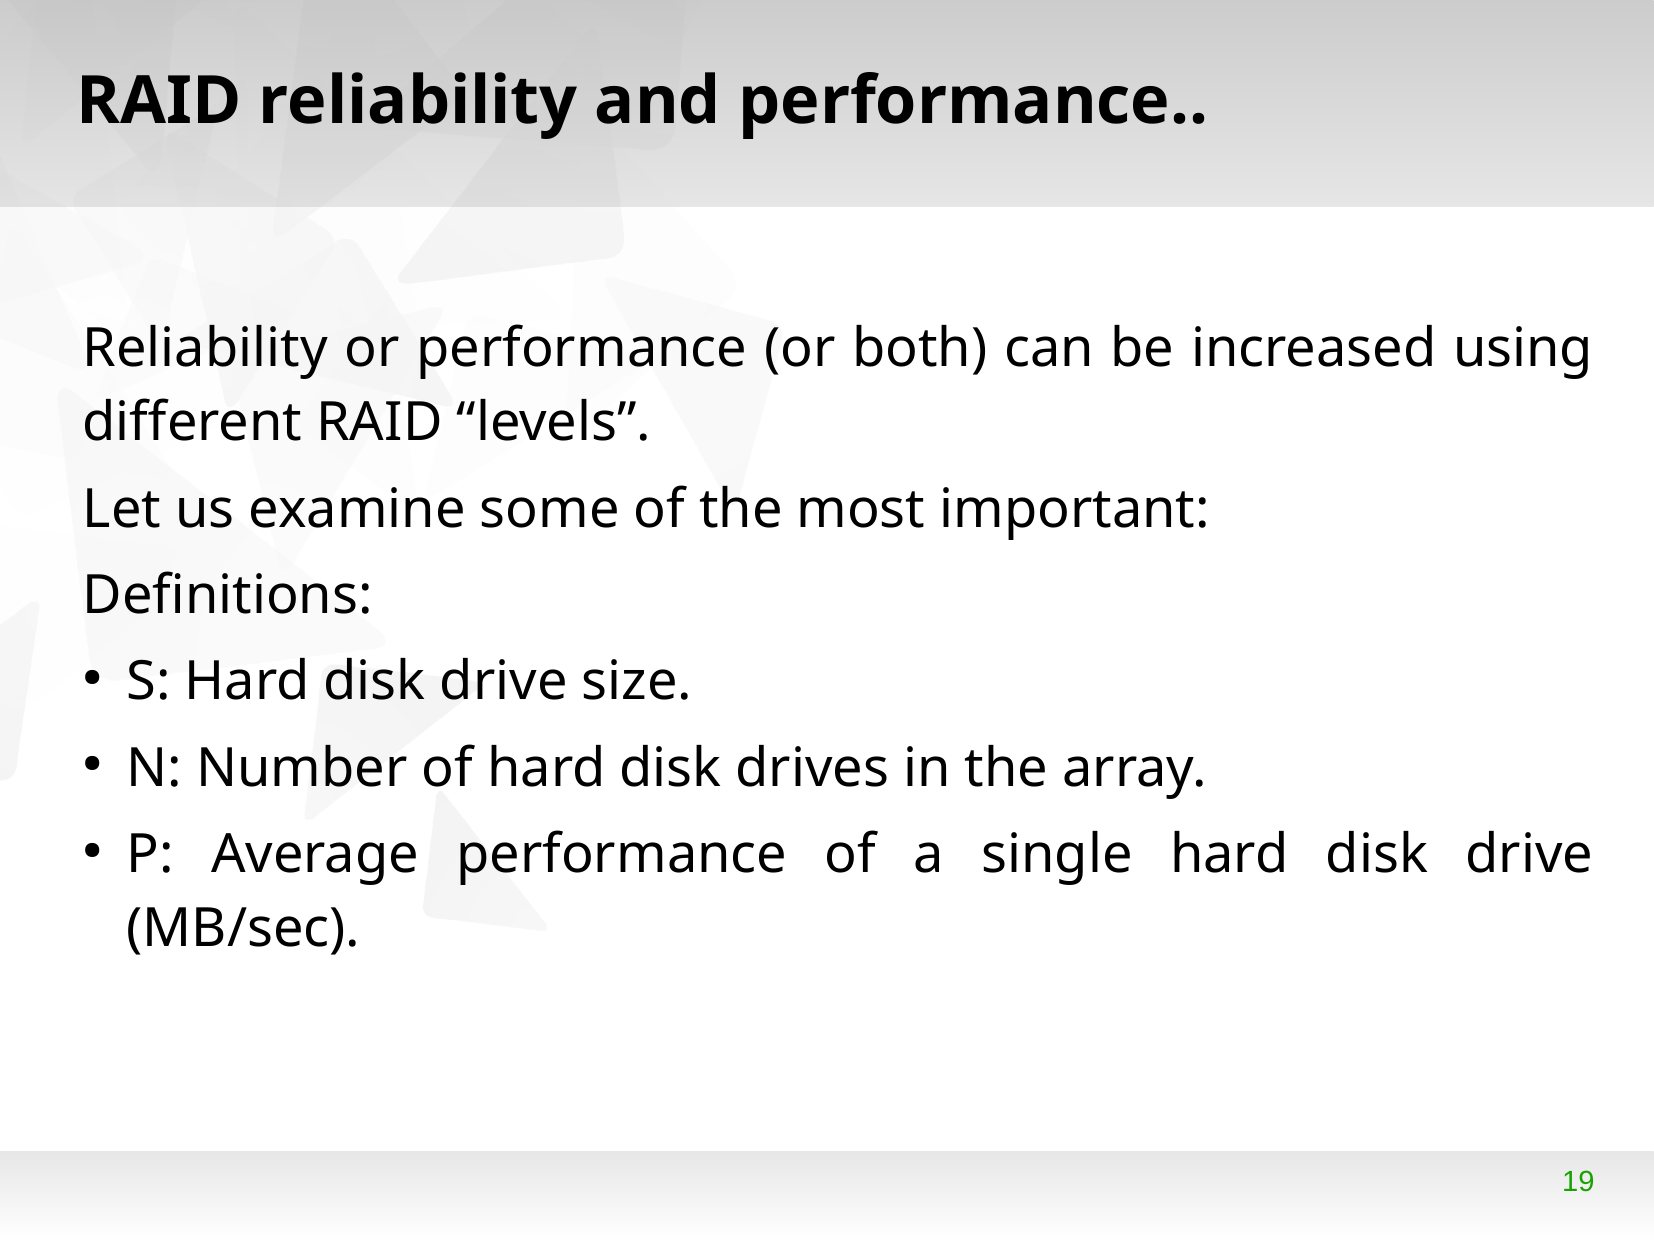

# RAID reliability and performance..
Reliability or performance (or both) can be increased using different RAID “levels”.
Let us examine some of the most important:
Definitions:
S: Hard disk drive size.
N: Number of hard disk drives in the array.
P: Average performance of a single hard disk drive (MB/sec).
19